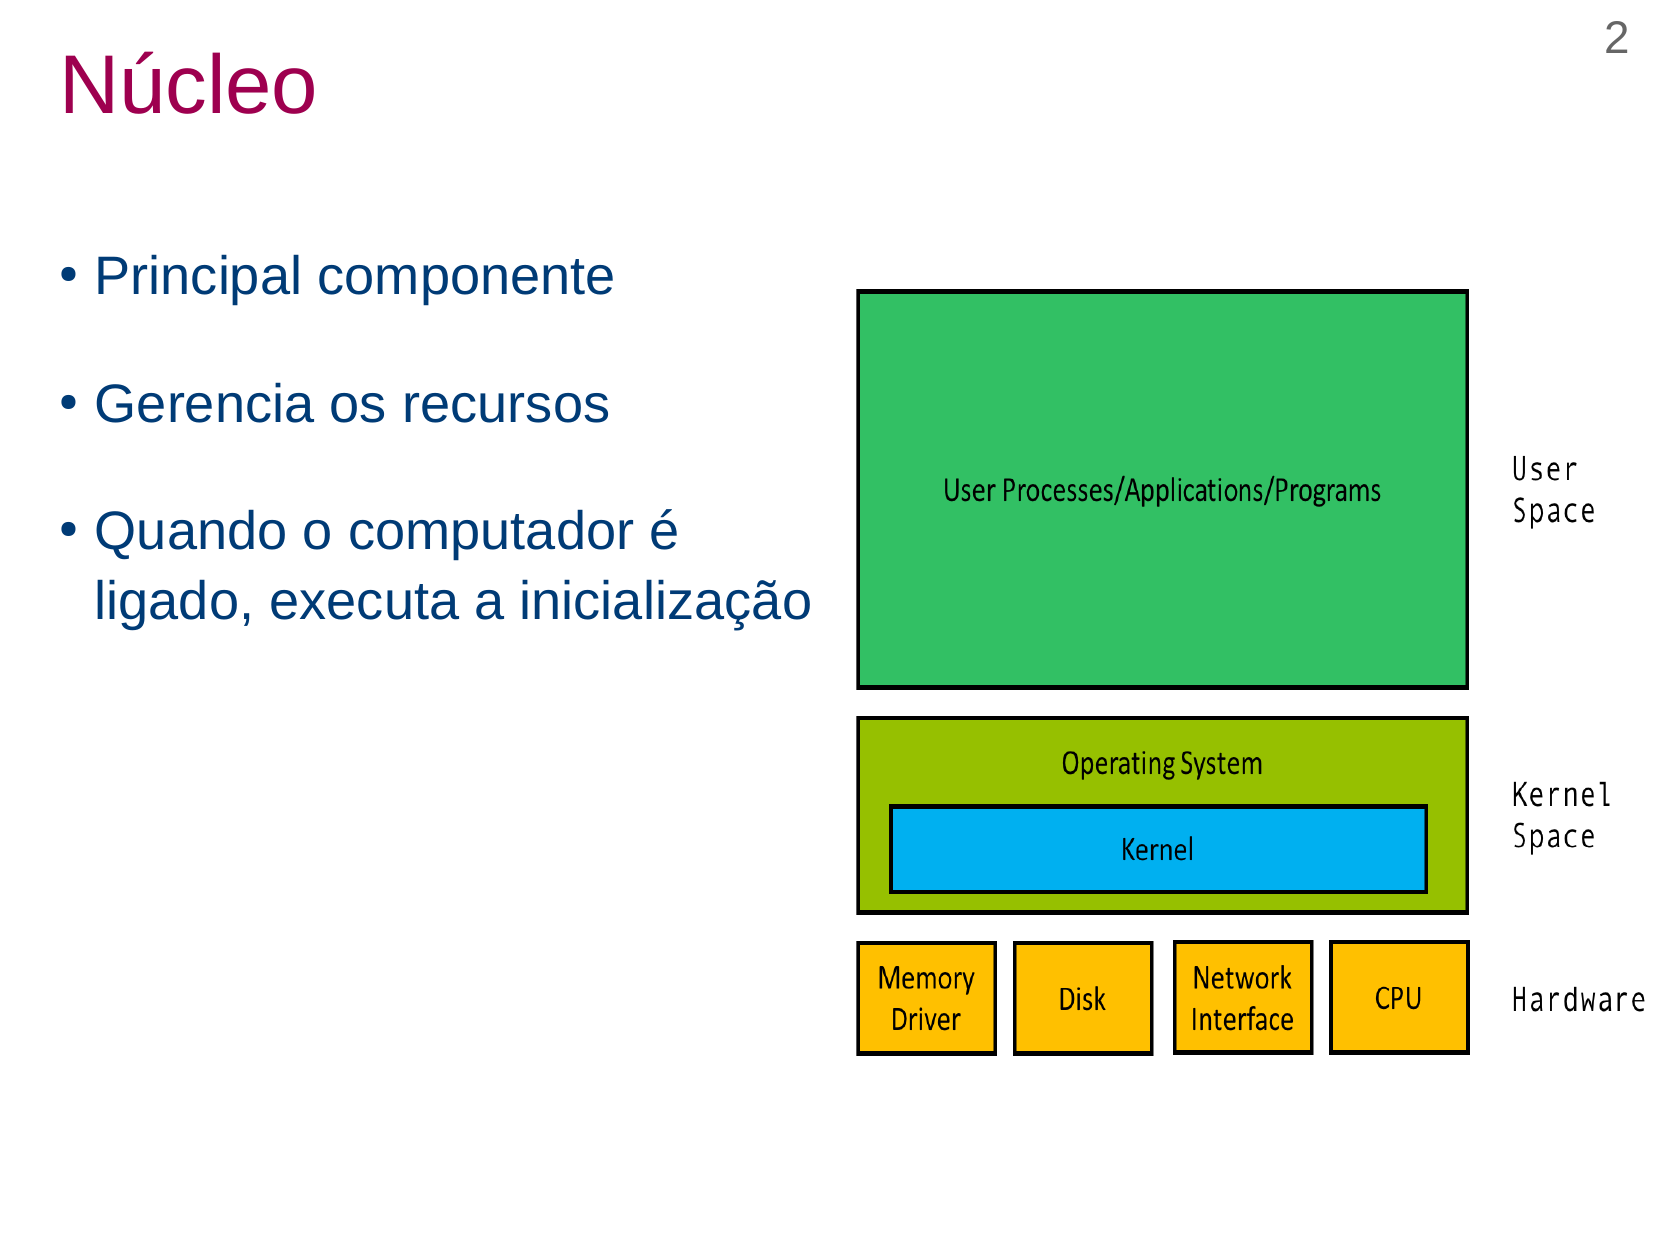

2
# Núcleo
Principal componente
Gerencia os recursos
Quando o computador é ligado, executa a inicialização